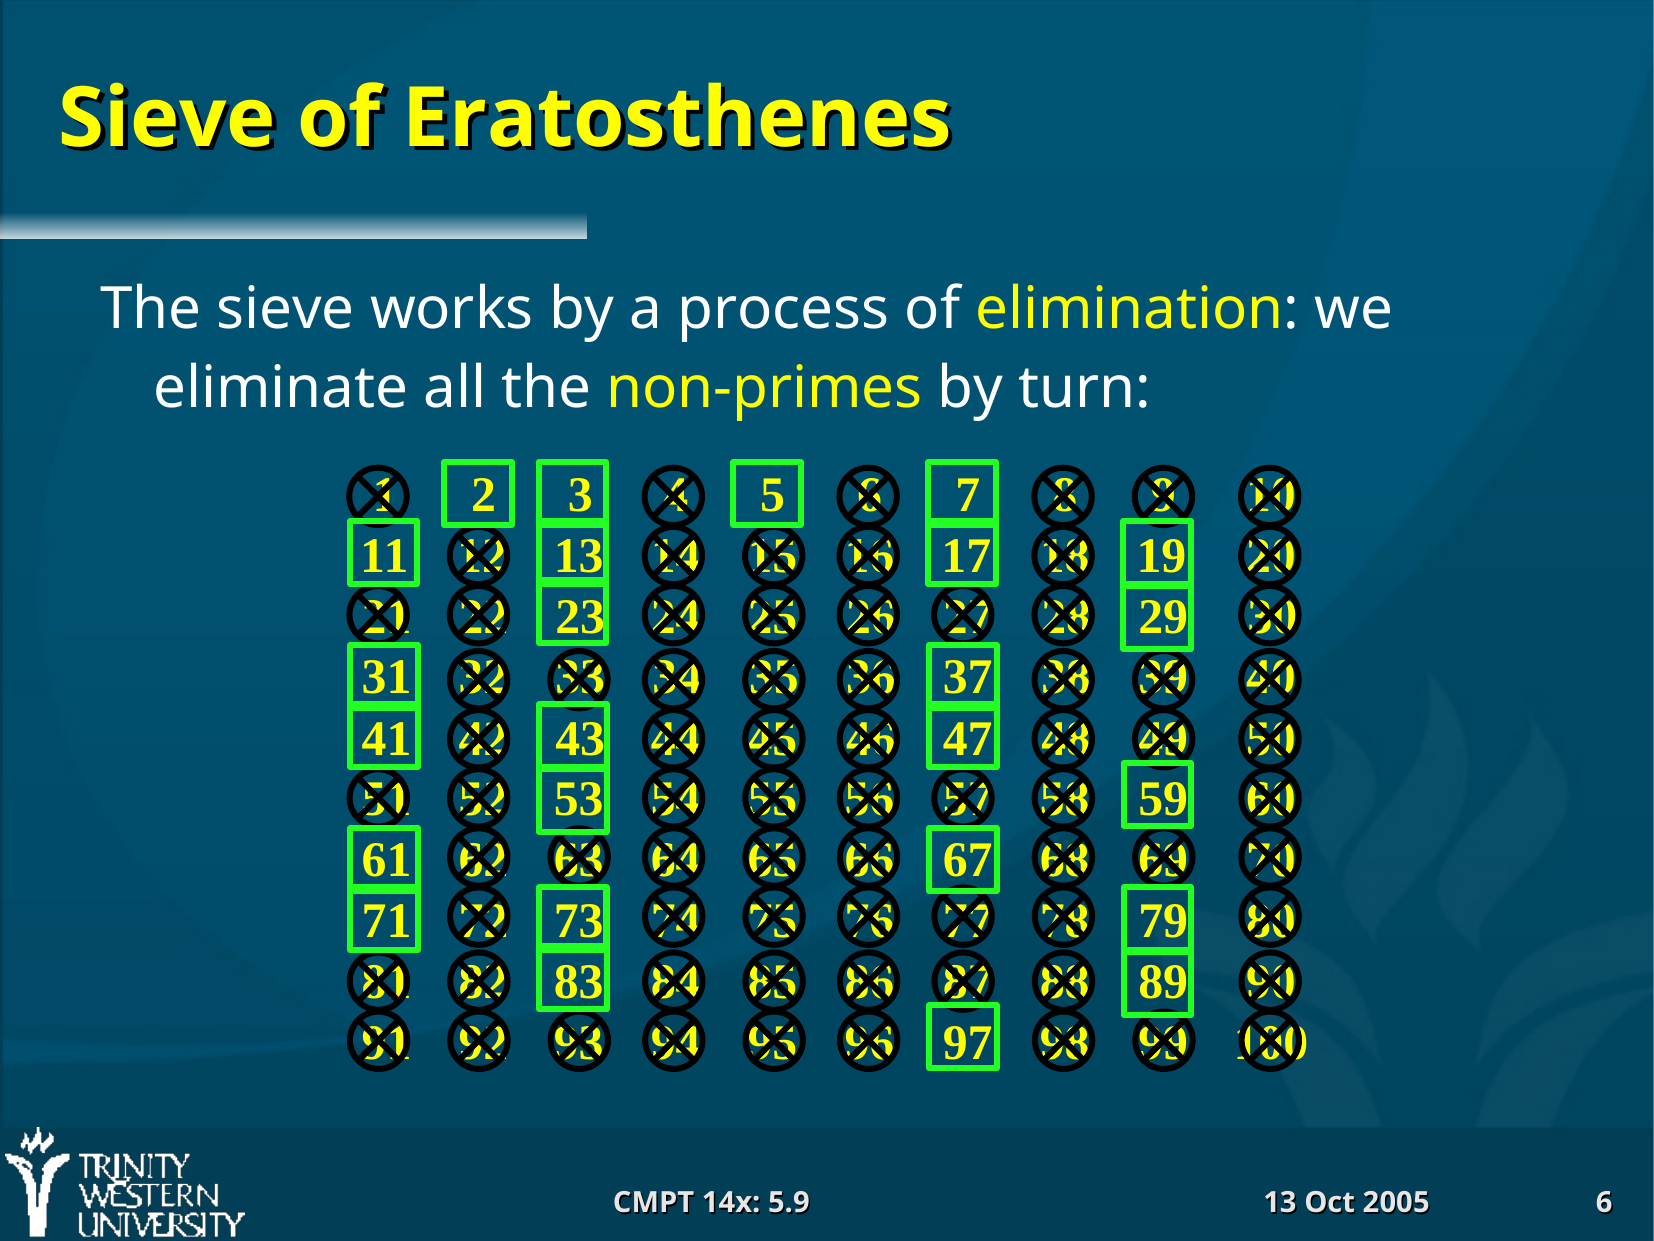

# Sieve of Eratosthenes
The sieve works by a process of elimination: we eliminate all the non-primes by turn:
CMPT 14x: 5.9
13 Oct 2005
6